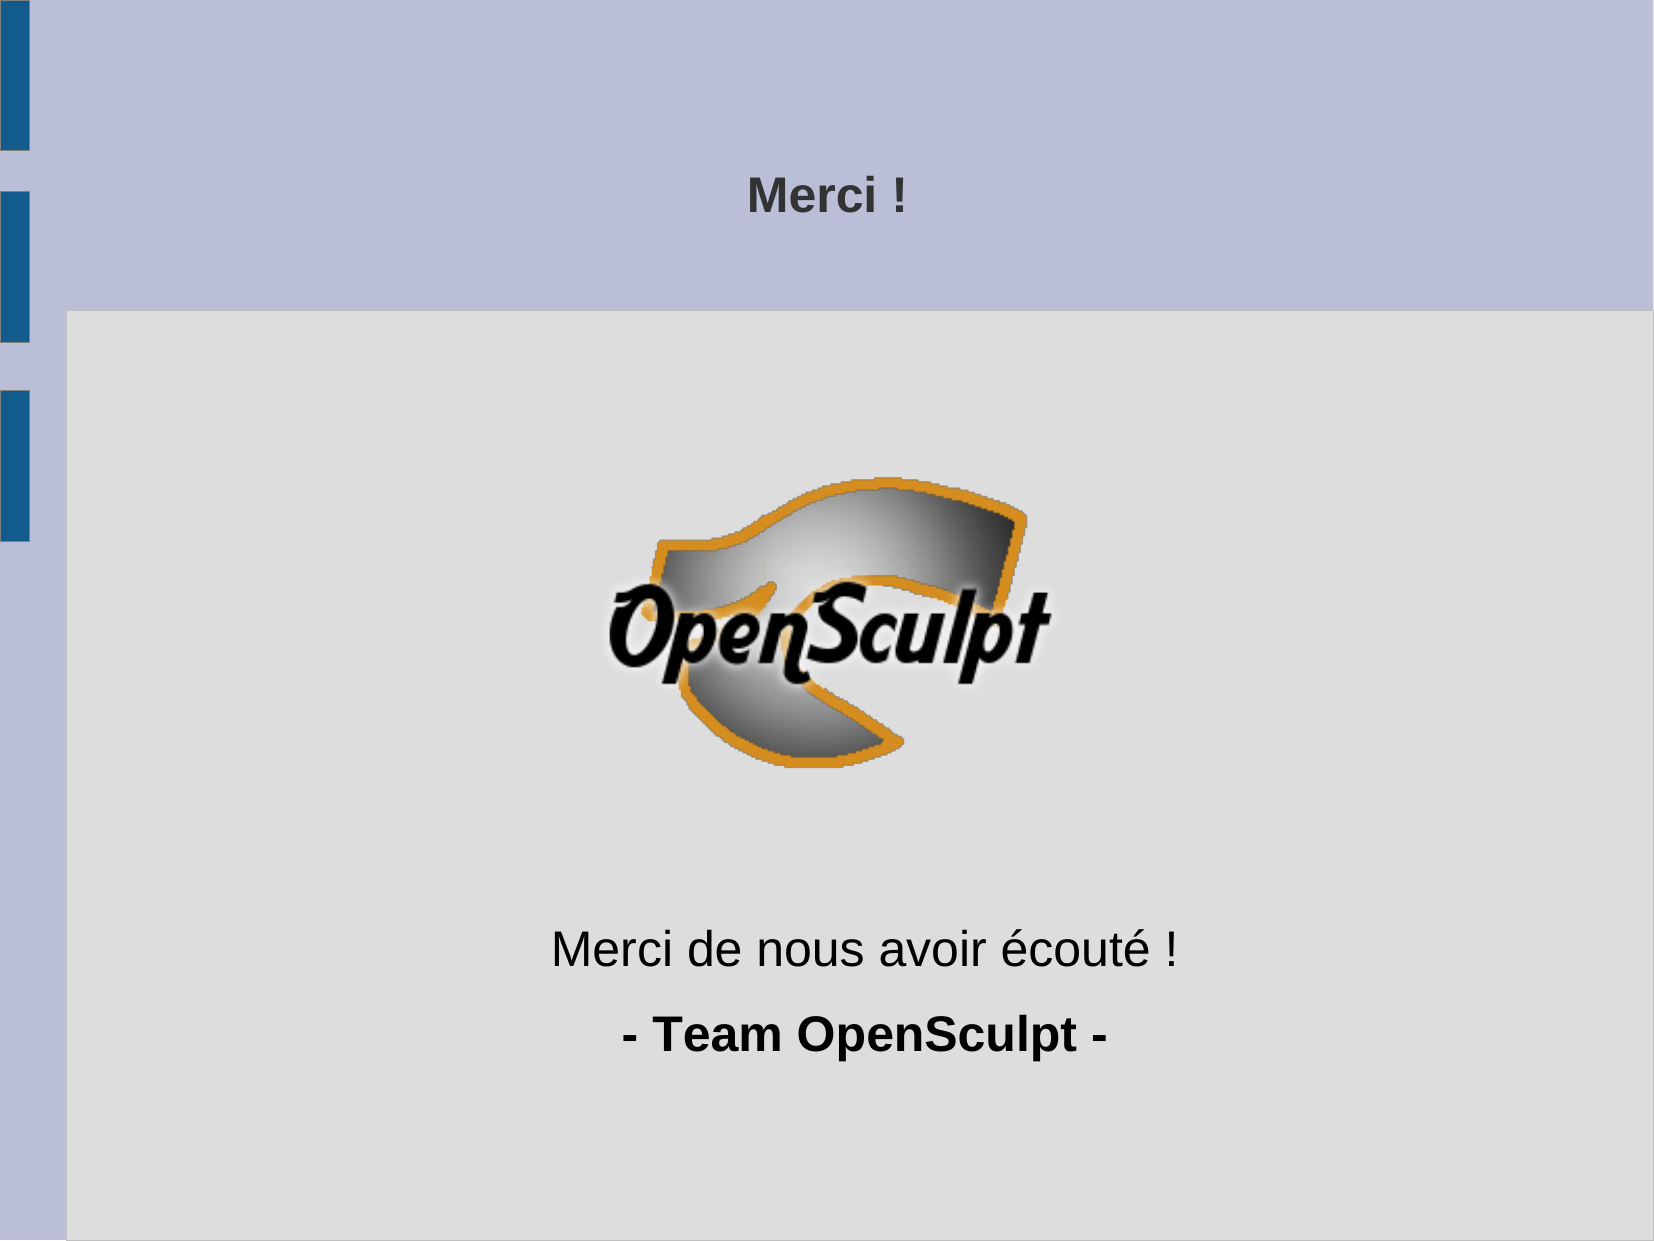

# Merci !
Merci de nous avoir écouté !
- Team OpenSculpt -